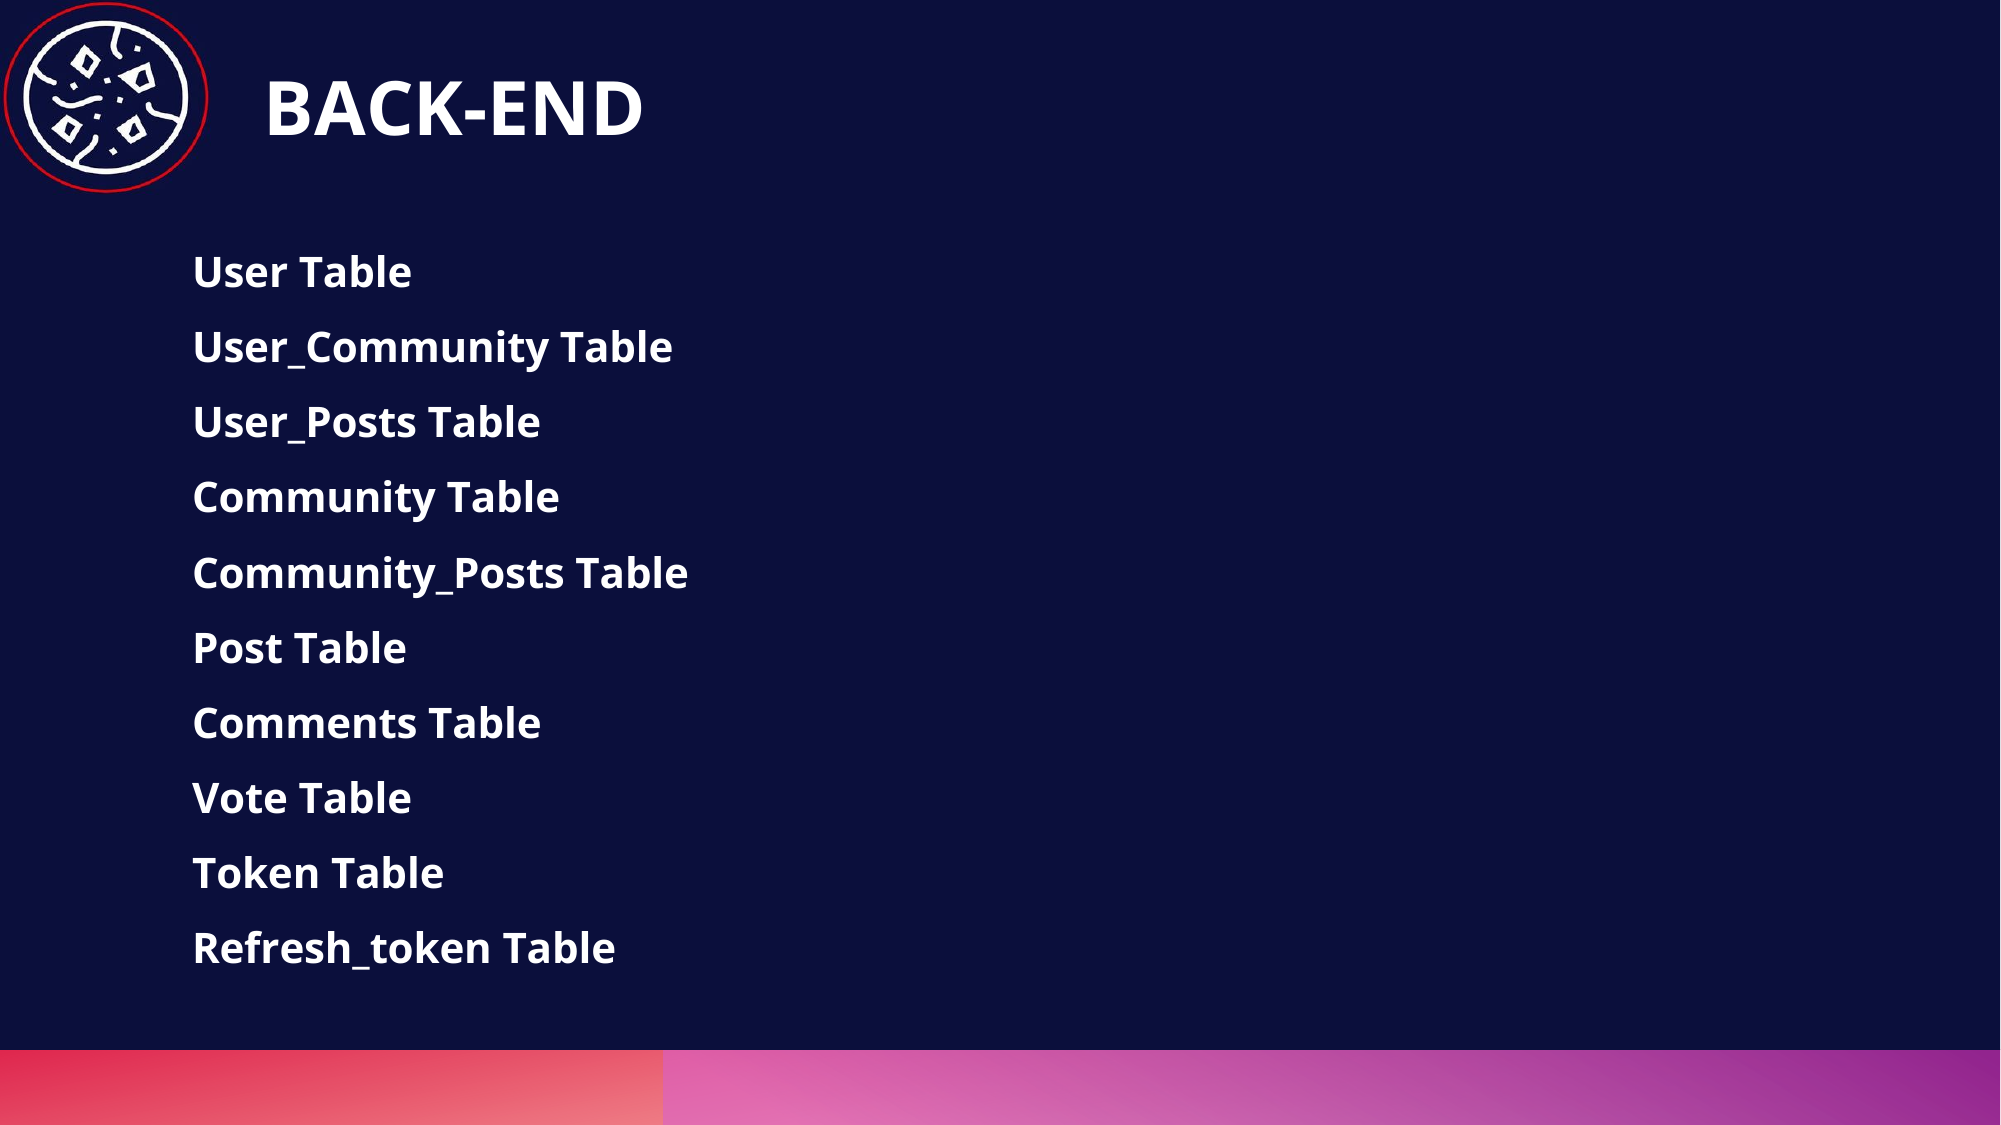

# BACK-END
User Table
User_Community Table
User_Posts Table
Community Table
Community_Posts Table
Post Table
Comments Table
Vote Table
Token Table
Refresh_token Table